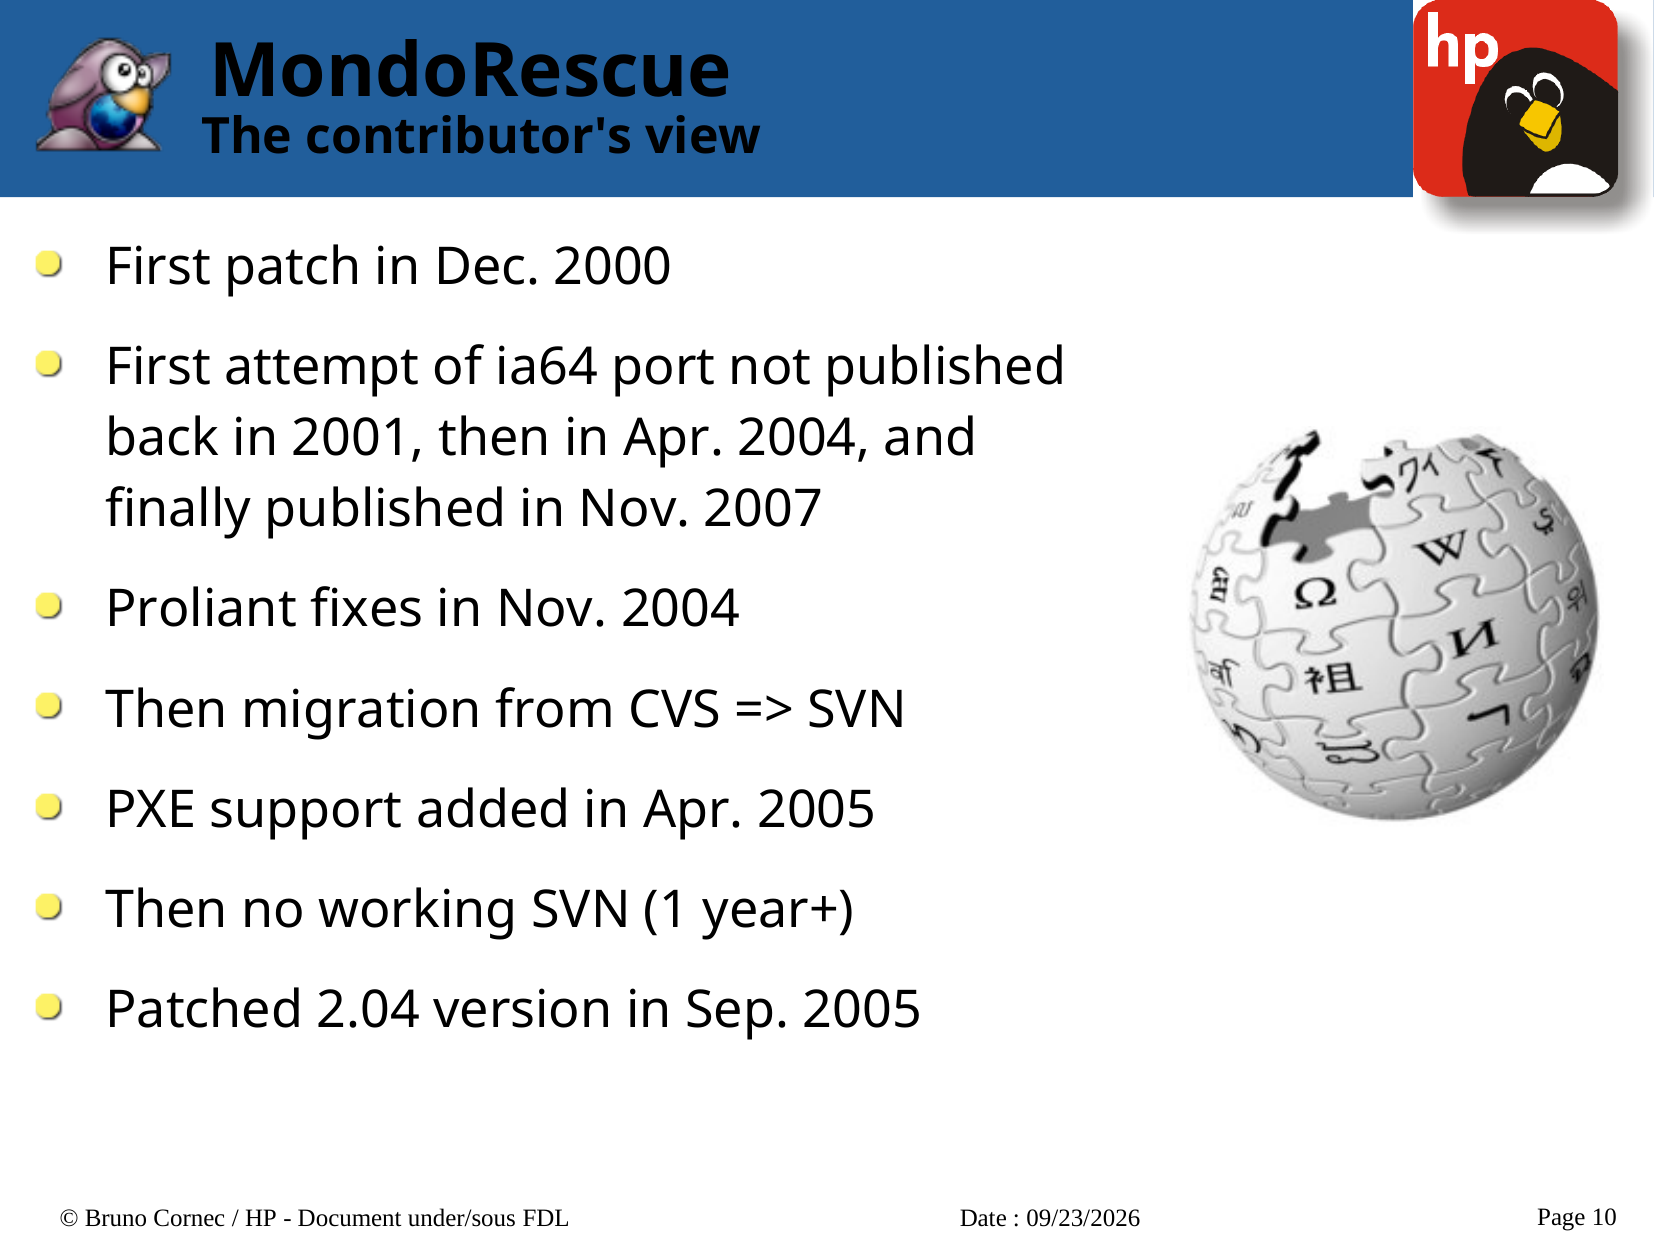

The contributor's view
# First patch in Dec. 2000
First attempt of ia64 port not published back in 2001, then in Apr. 2004, and finally published in Nov. 2007
Proliant fixes in Nov. 2004
Then migration from CVS => SVN
PXE support added in Apr. 2005
Then no working SVN (1 year+)
Patched 2.04 version in Sep. 2005